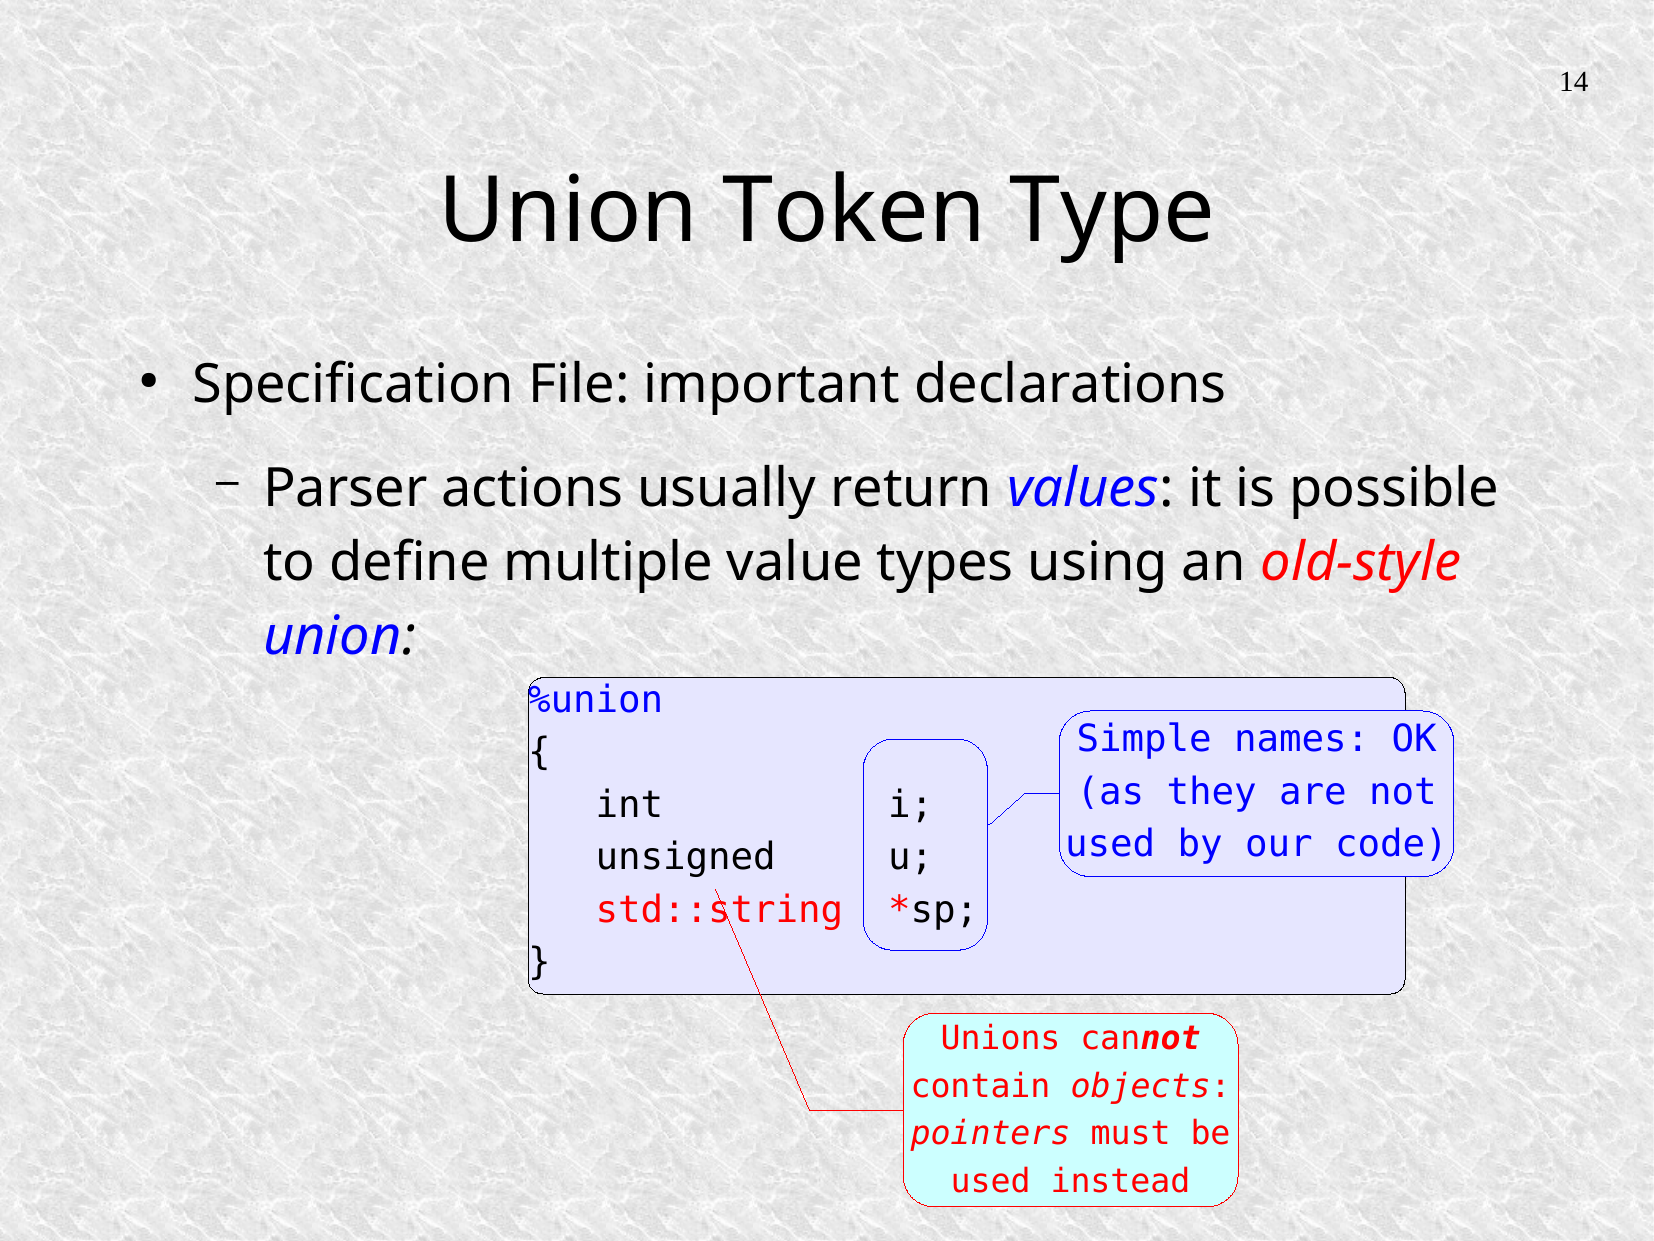

14
# Union Token Type
Specification File: important declarations
Parser actions usually return values: it is possible to define multiple value types using an old-style union:
%union
{
 int i;
 unsigned u;
 std::string *sp;
}